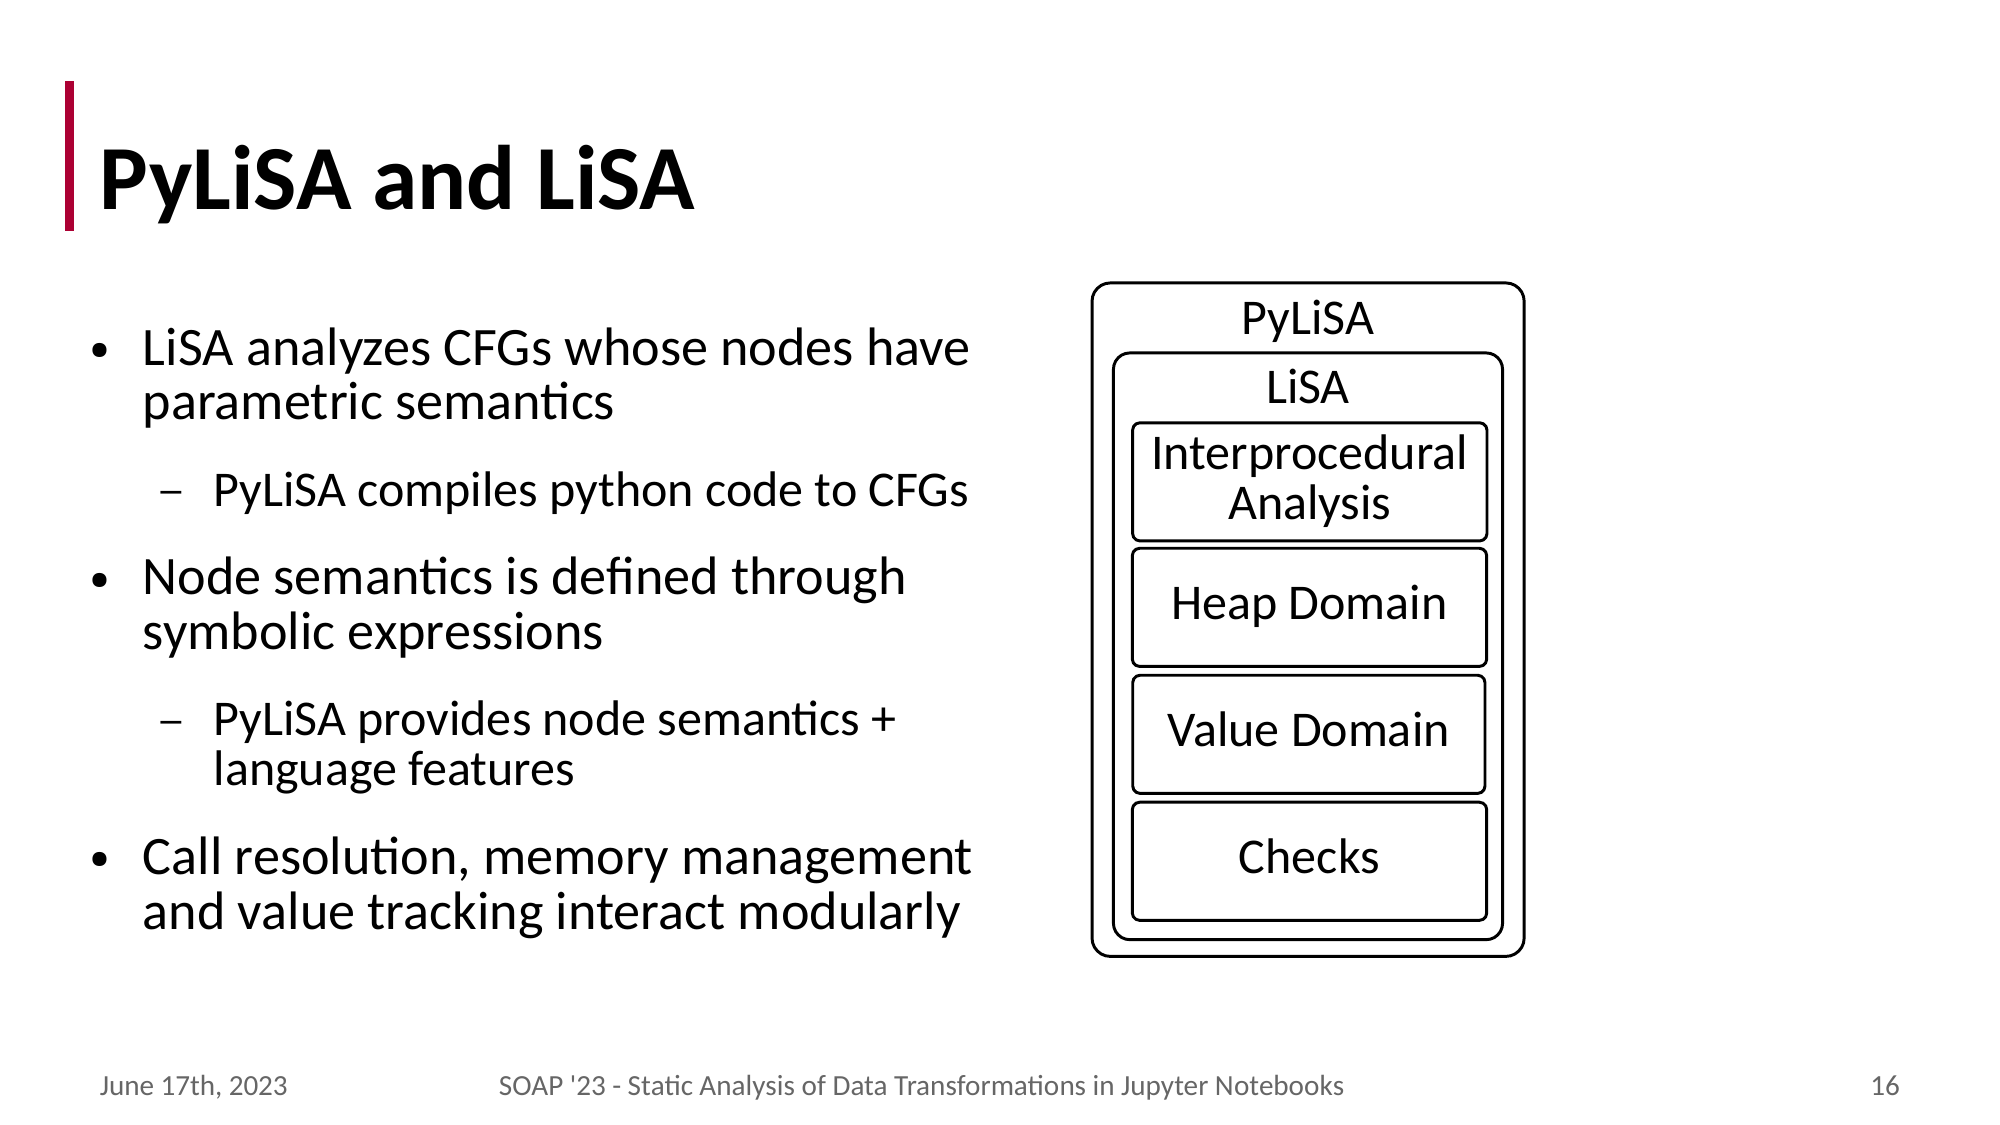

# PyLiSA and LiSA
PyLiSA
LiSA analyzes CFGs whose nodes have parametric semantics
PyLiSA compiles python code to CFGs
Node semantics is defined through symbolic expressions
PyLiSA provides node semantics + language features
Call resolution, memory management and value tracking interact modularly
LiSA
Interprocedural
Analysis
Heap Domain
Value Domain
Checks
June 17th, 2023
SOAP '23 - Static Analysis of Data Transformations in Jupyter Notebooks
16